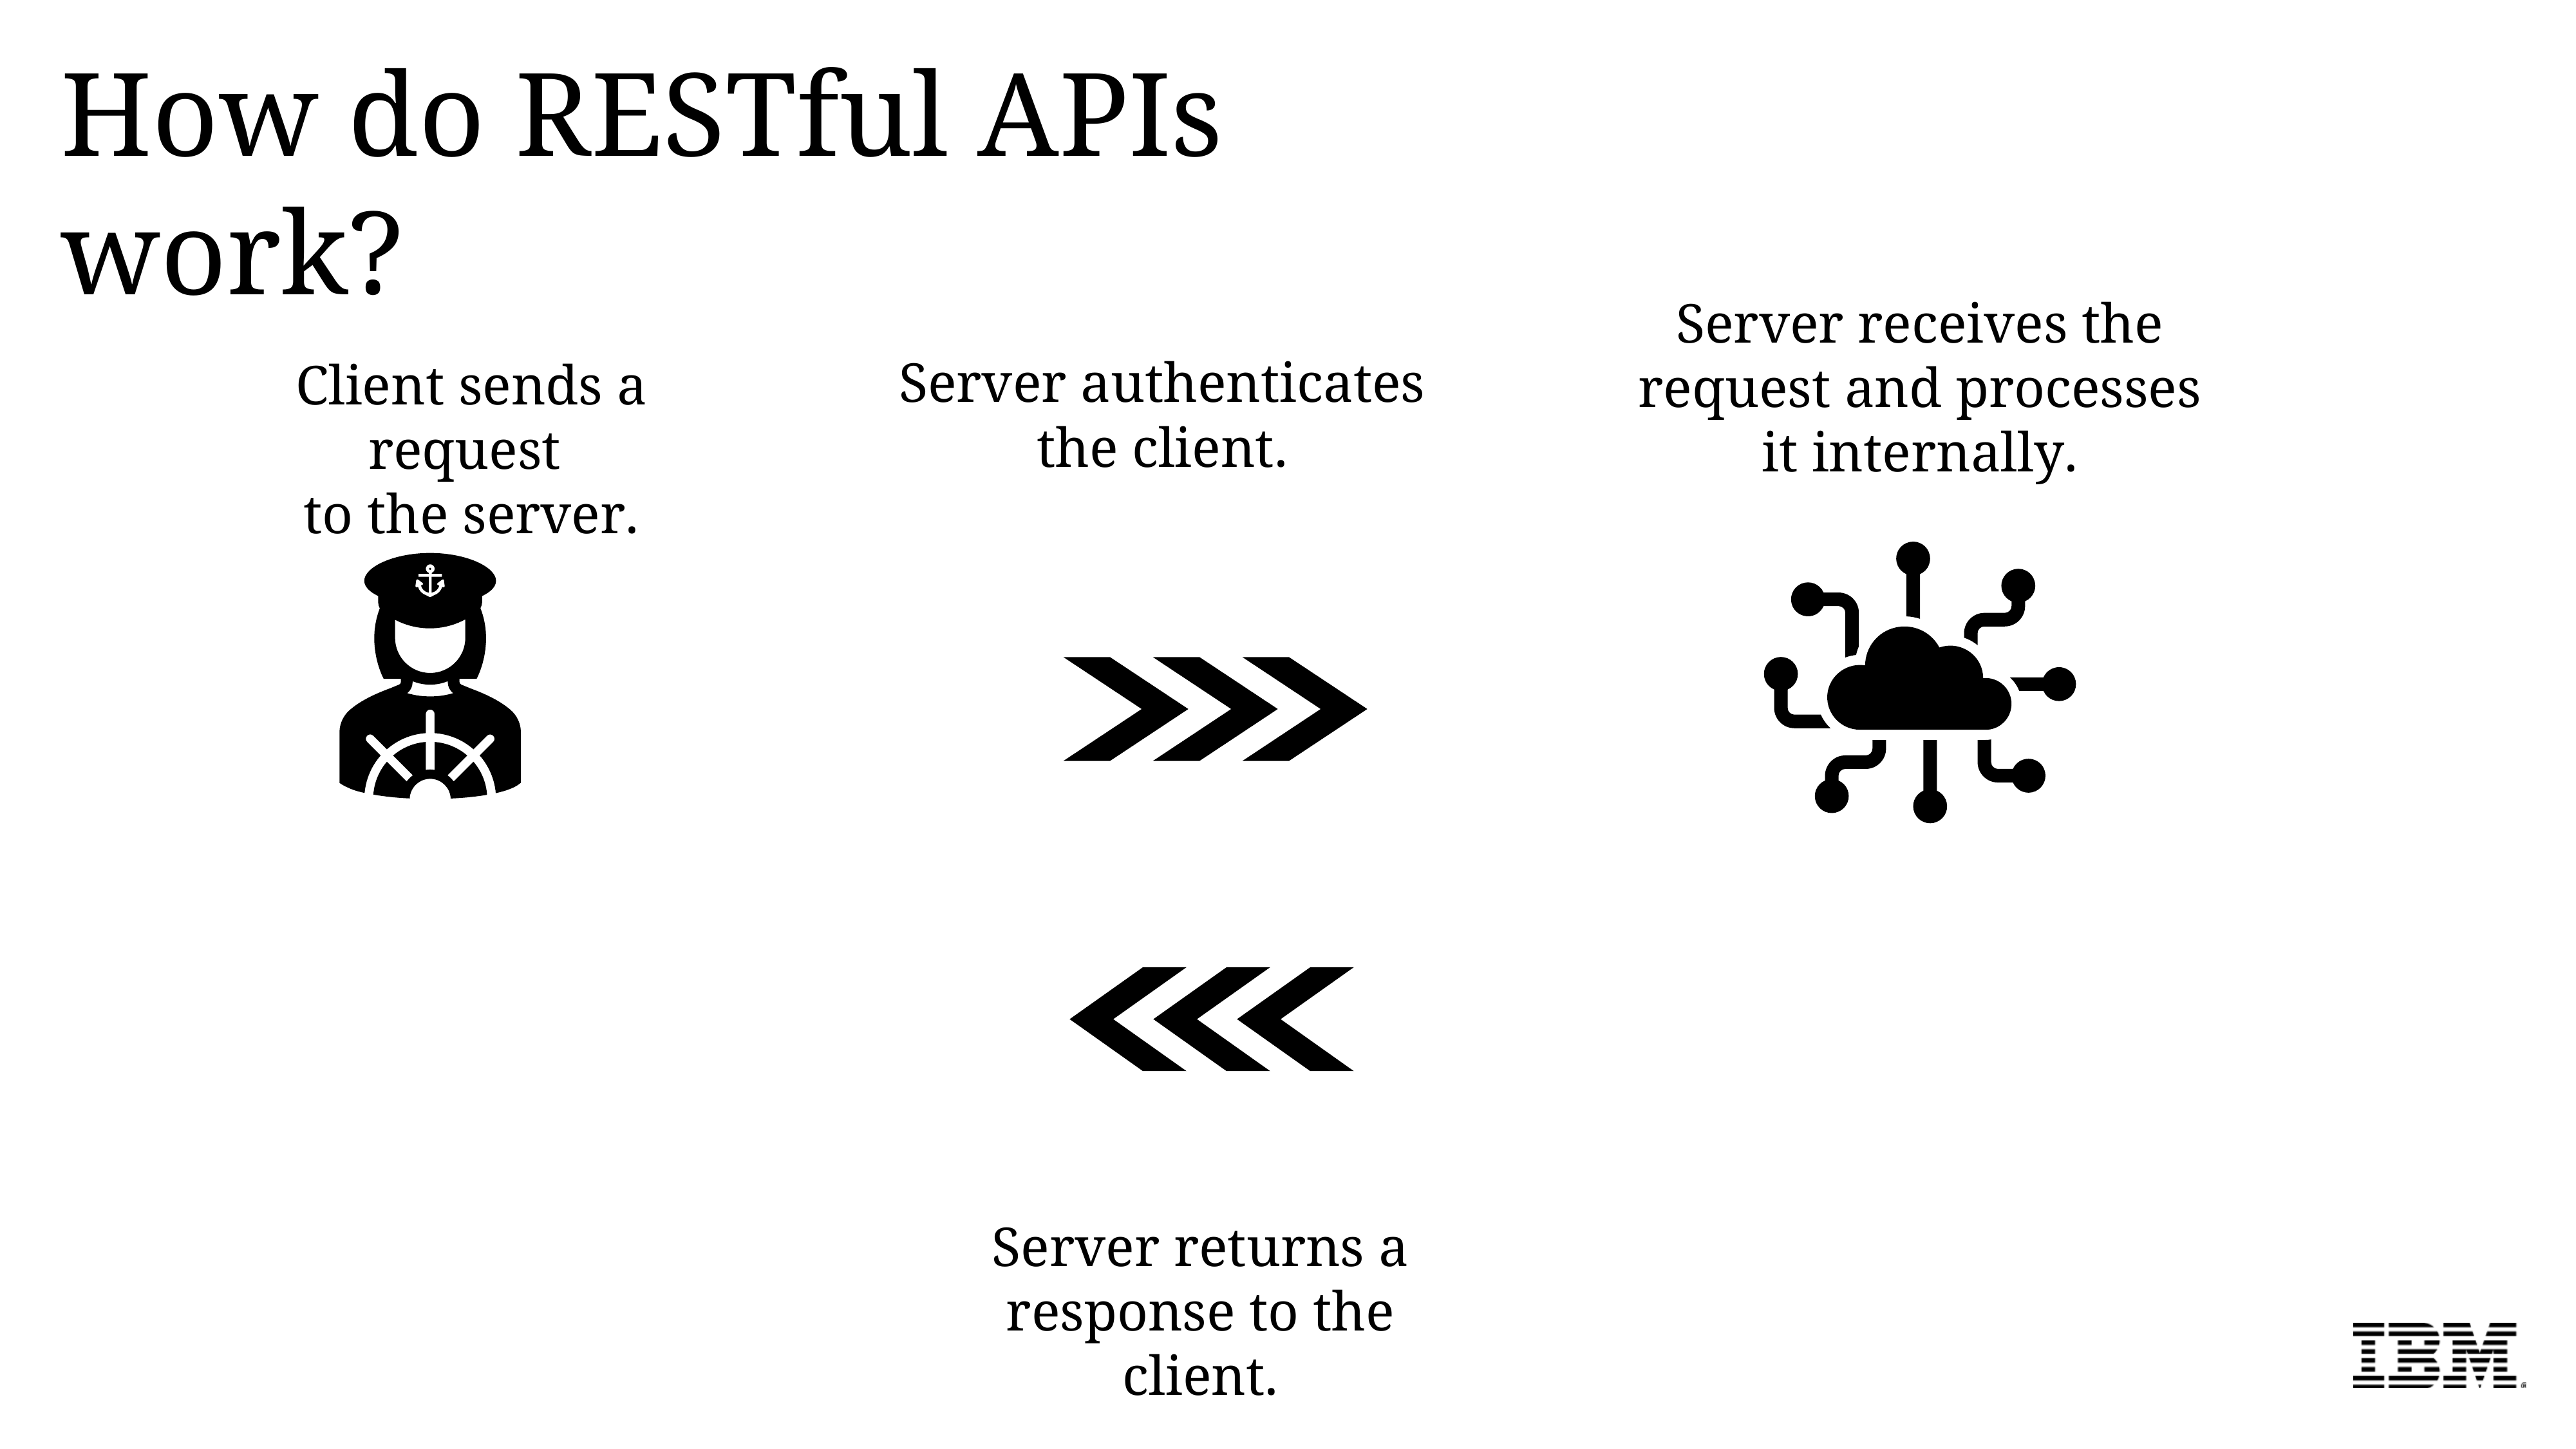

# How do RESTful APIs work?
Server receives the request and processes it internally.
Server authenticates the client.
Client sends a request
to the server.
Server returns a response to the client.